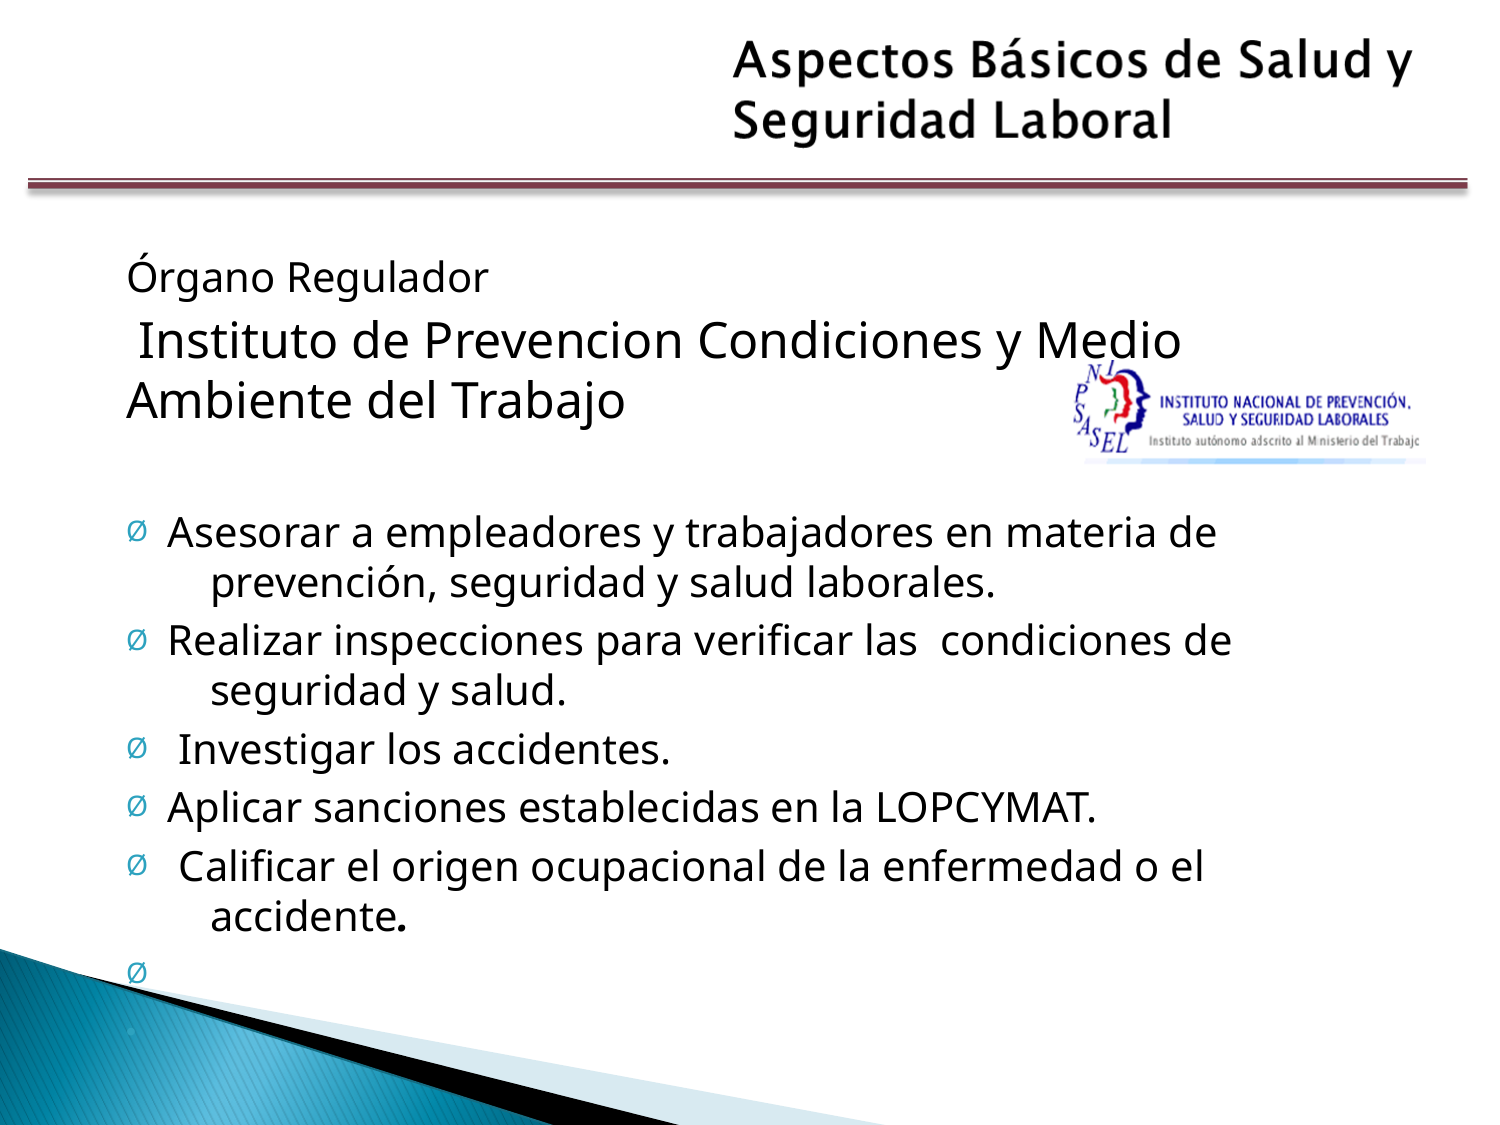

# Órgano Regulador
 Instituto de Prevencion Condiciones y Medio Ambiente del Trabajo
Asesorar a empleadores y trabajadores en materia de prevención, seguridad y salud laborales.
Realizar inspecciones para verificar las condiciones de seguridad y salud.
 Investigar los accidentes.
Aplicar sanciones establecidas en la LOPCYMAT.
 Calificar el origen ocupacional de la enfermedad o el accidente.